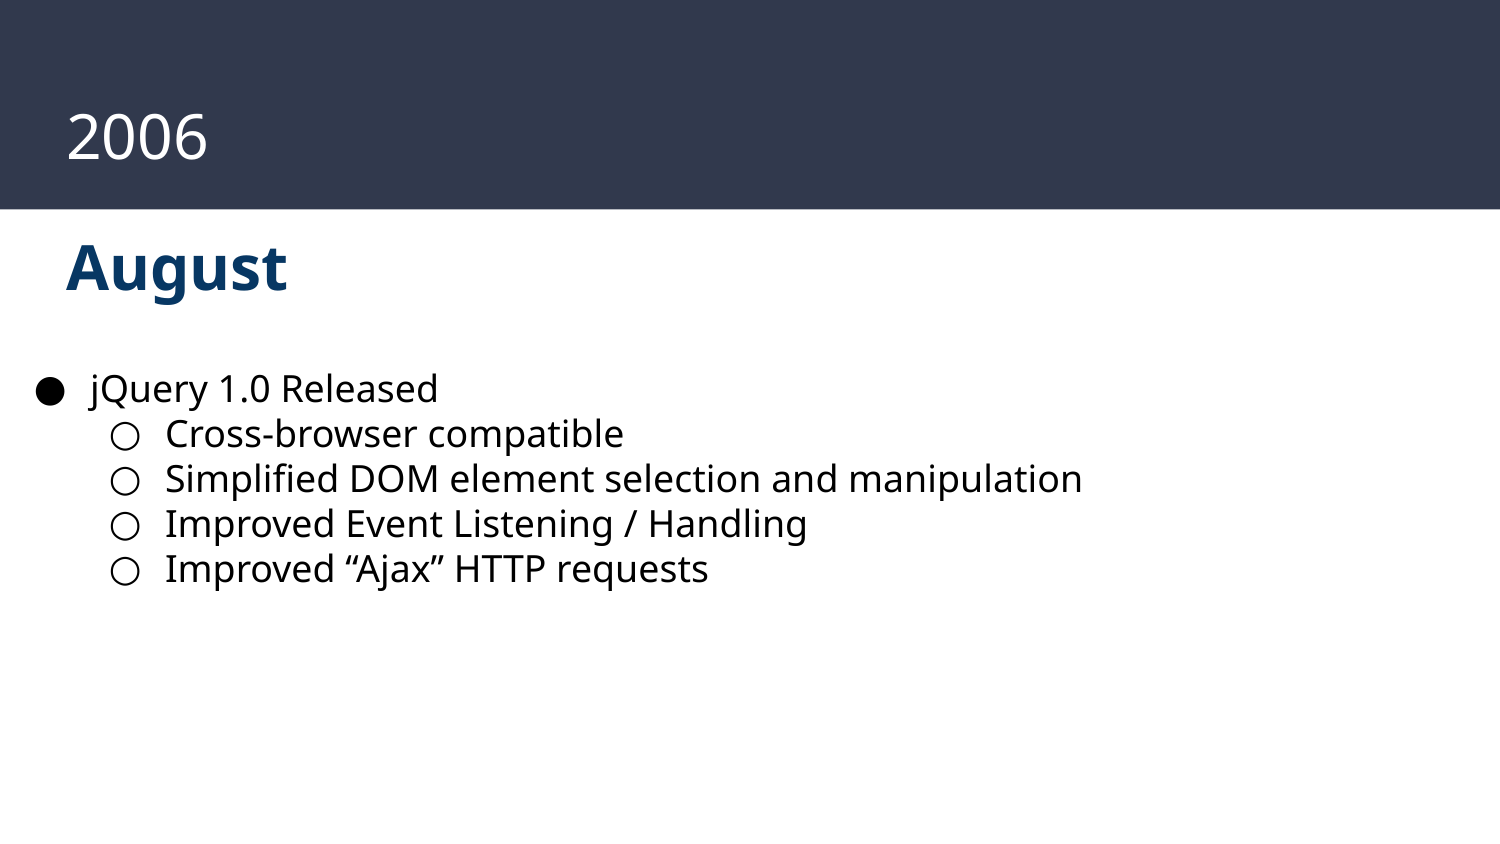

# 2006
August
jQuery 1.0 Released
Cross-browser compatible
Simplified DOM element selection and manipulation
Improved Event Listening / Handling
Improved “Ajax” HTTP requests